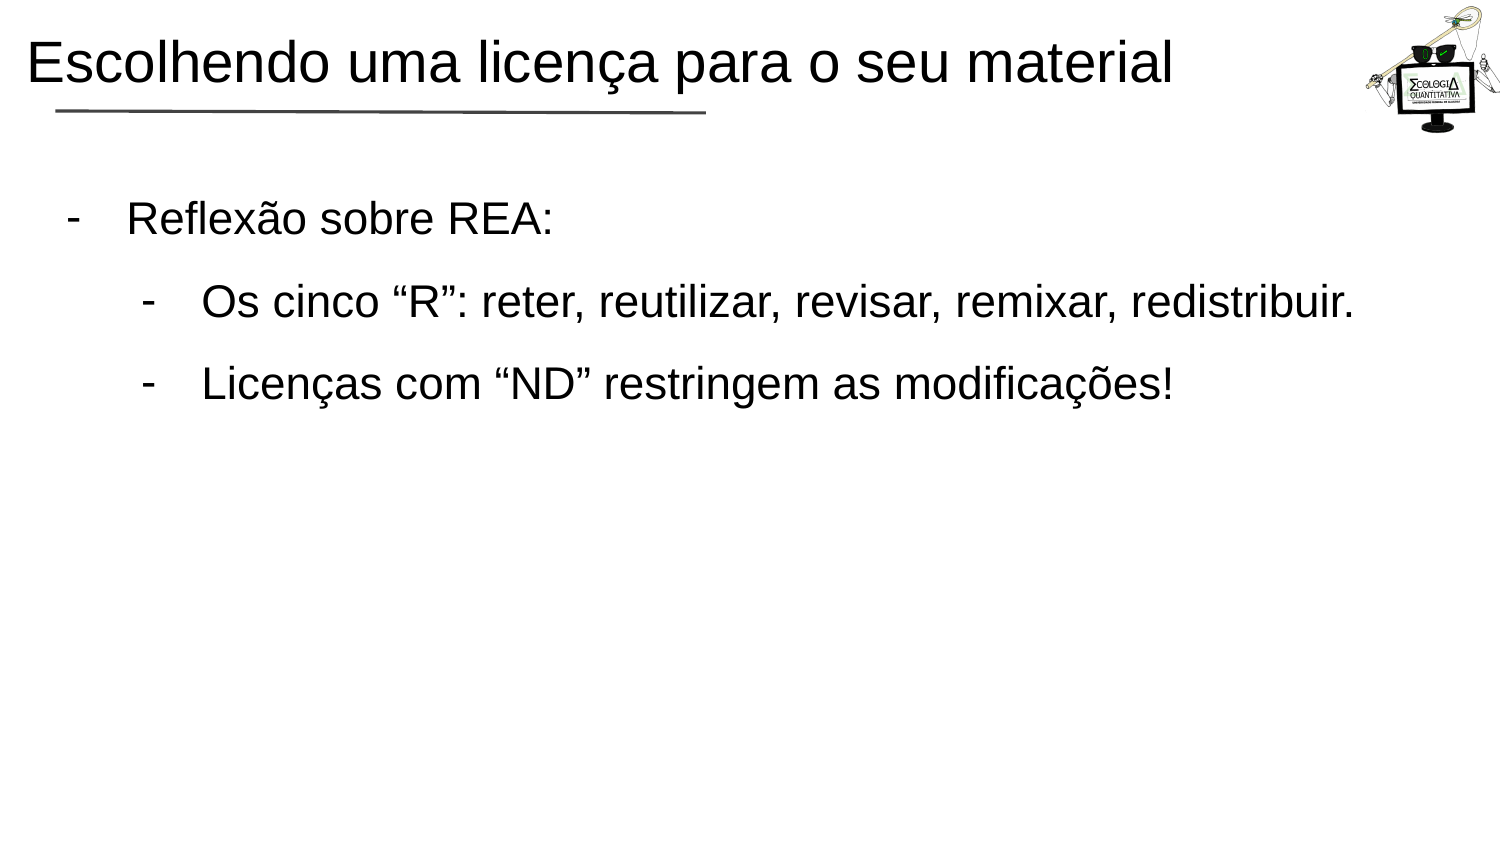

Escolhendo uma licença para o seu material
Reflexão sobre REA:
Os cinco “R”: reter, reutilizar, revisar, remixar, redistribuir.
Licenças com “ND” restringem as modificações!